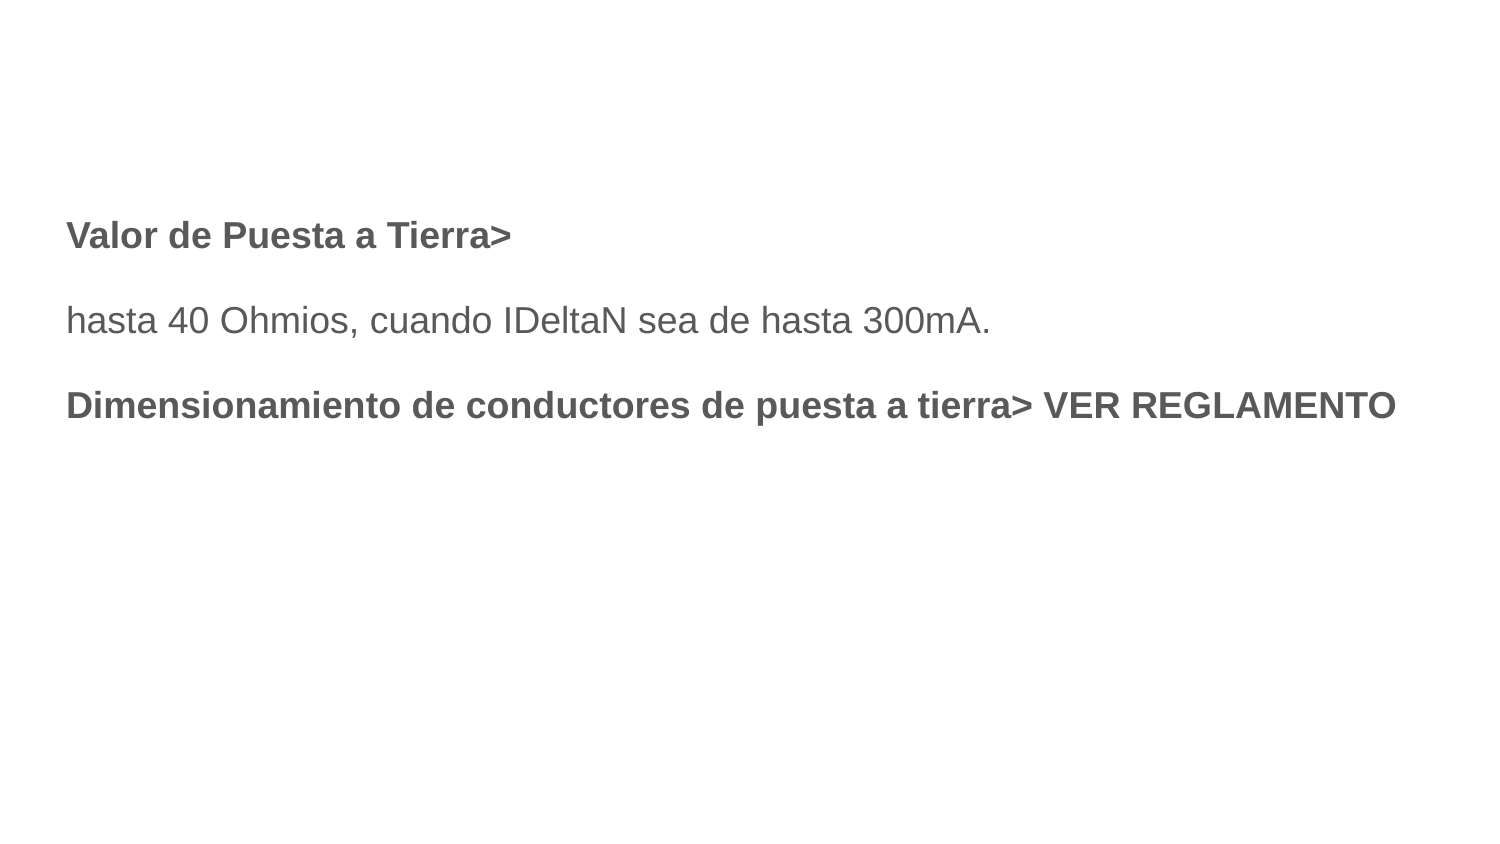

#
Valor de Puesta a Tierra>
hasta 40 Ohmios, cuando IDeltaN sea de hasta 300mA.
Dimensionamiento de conductores de puesta a tierra> VER REGLAMENTO